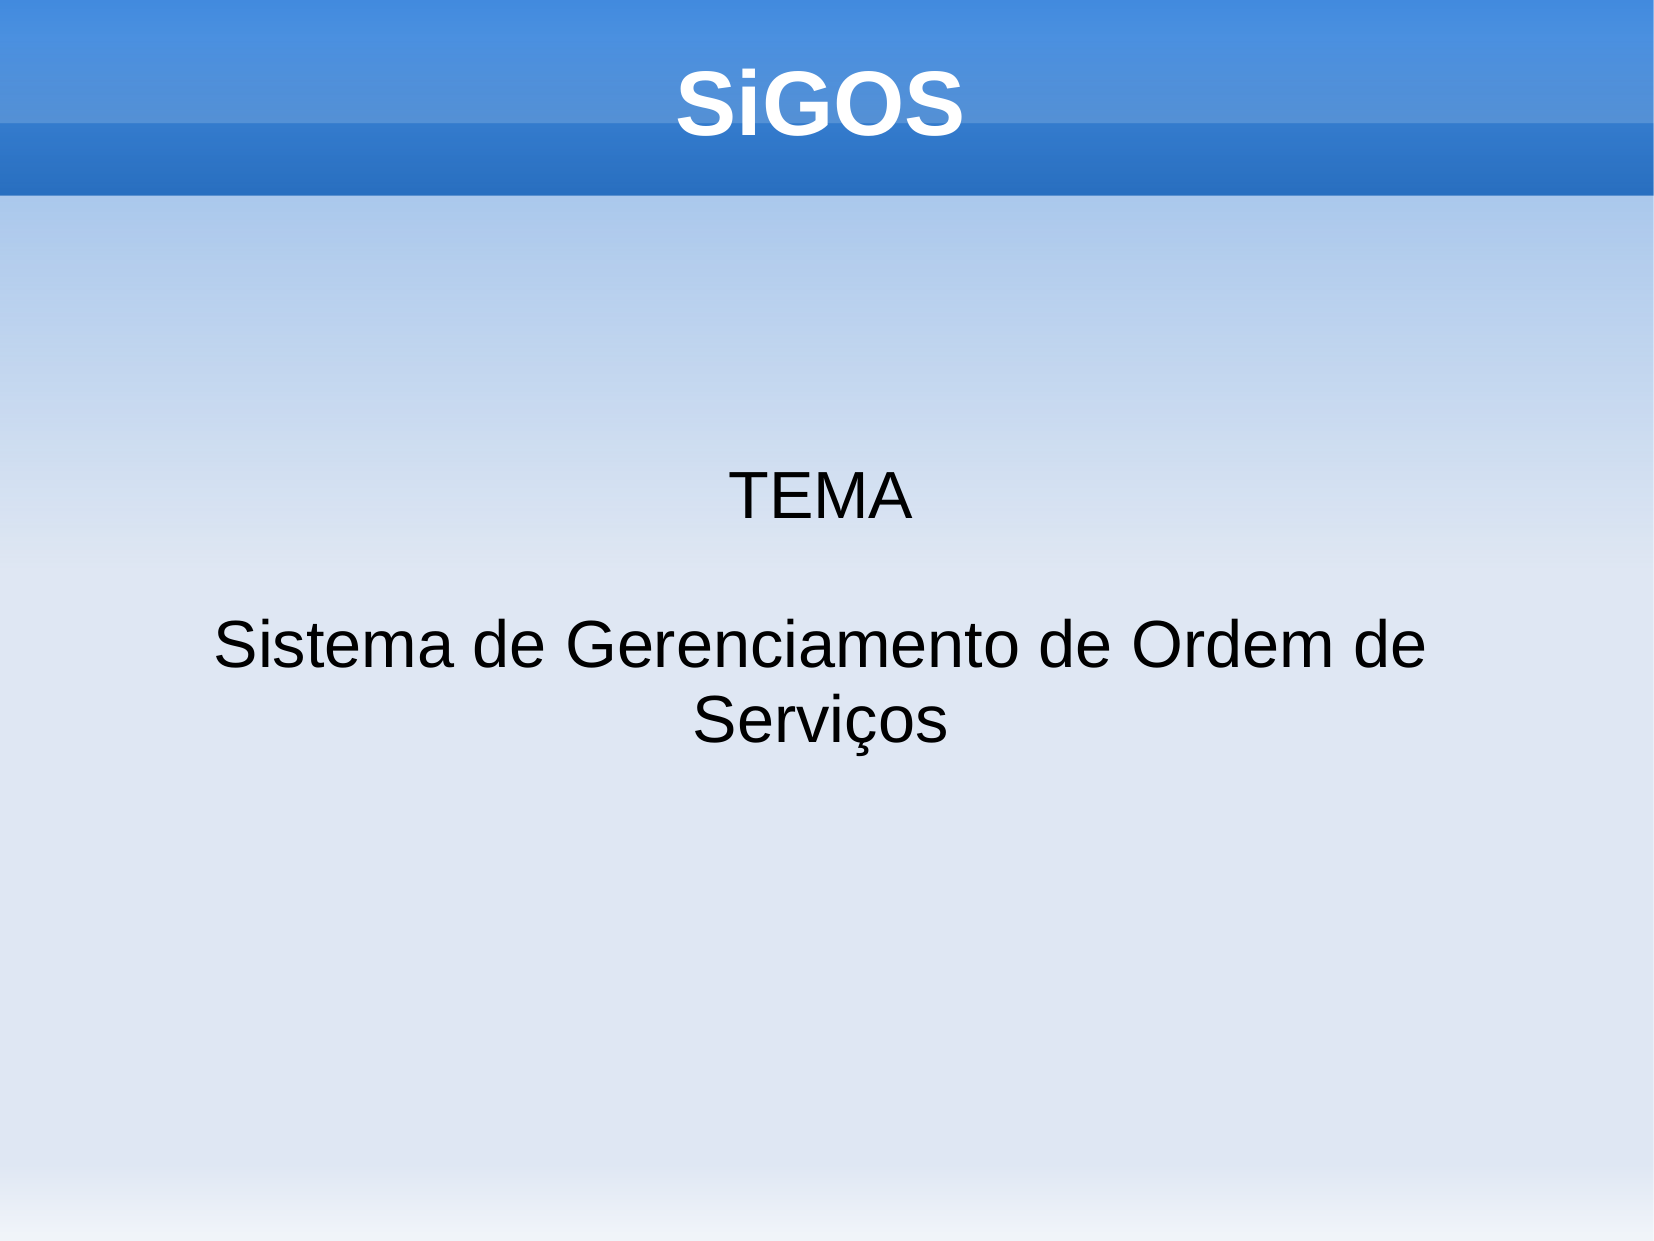

# SiGOS
TEMA
Sistema de Gerenciamento de Ordem de Serviços